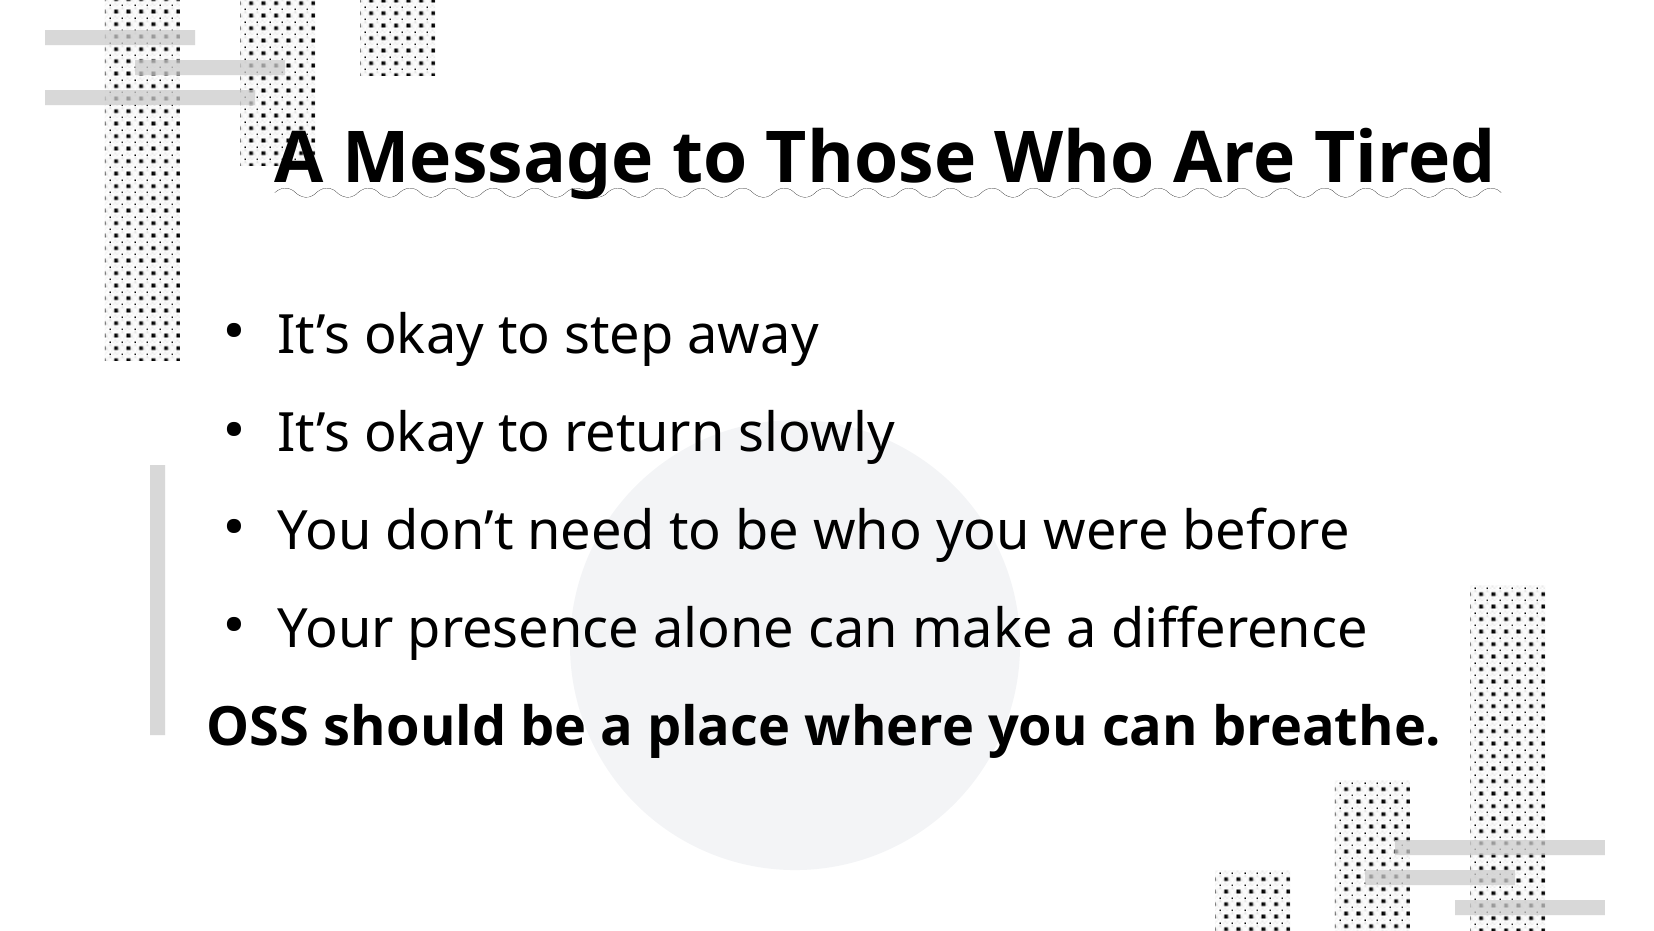

# A Message to Those Who Are Tired
It’s okay to step away
It’s okay to return slowly
You don’t need to be who you were before
Your presence alone can make a difference
OSS should be a place where you can breathe.